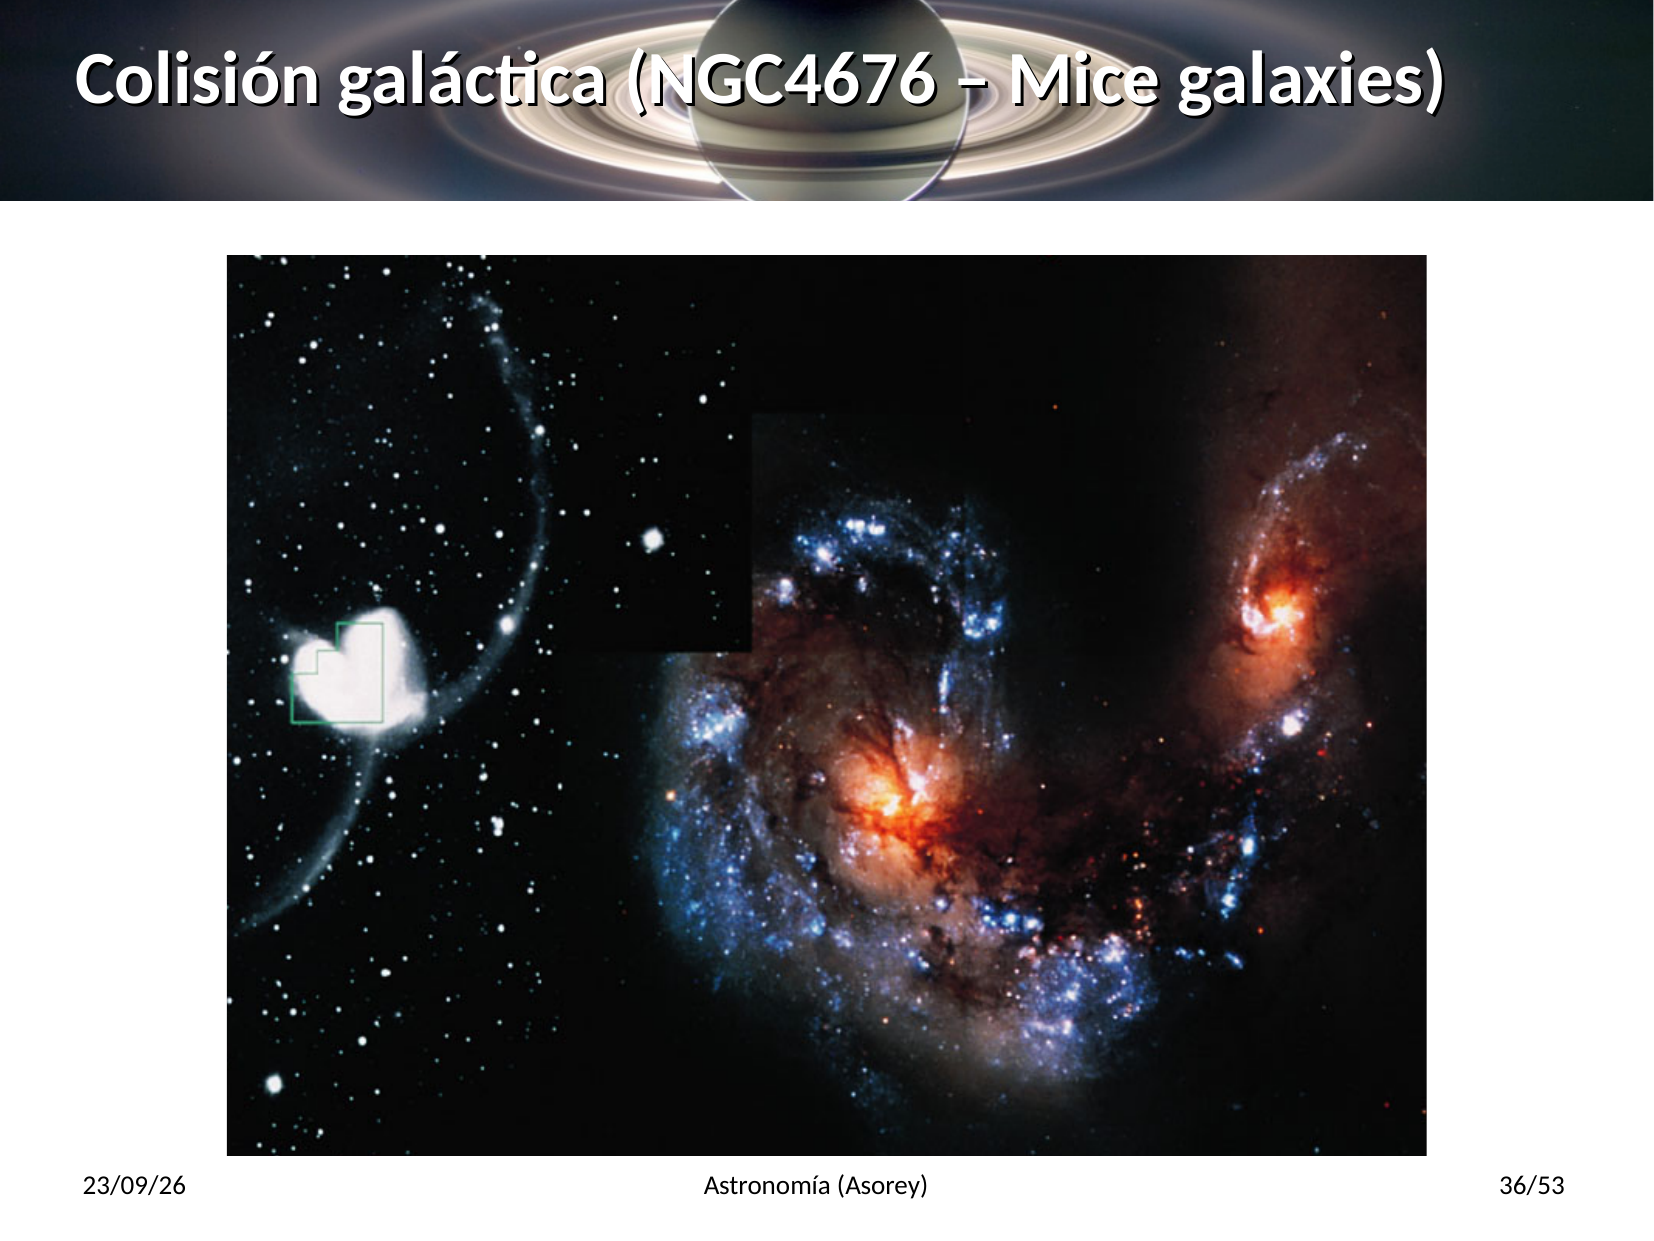

# Colisión galáctica (NGC4676 – Mice galaxies)
Astronomía (Asorey)
36